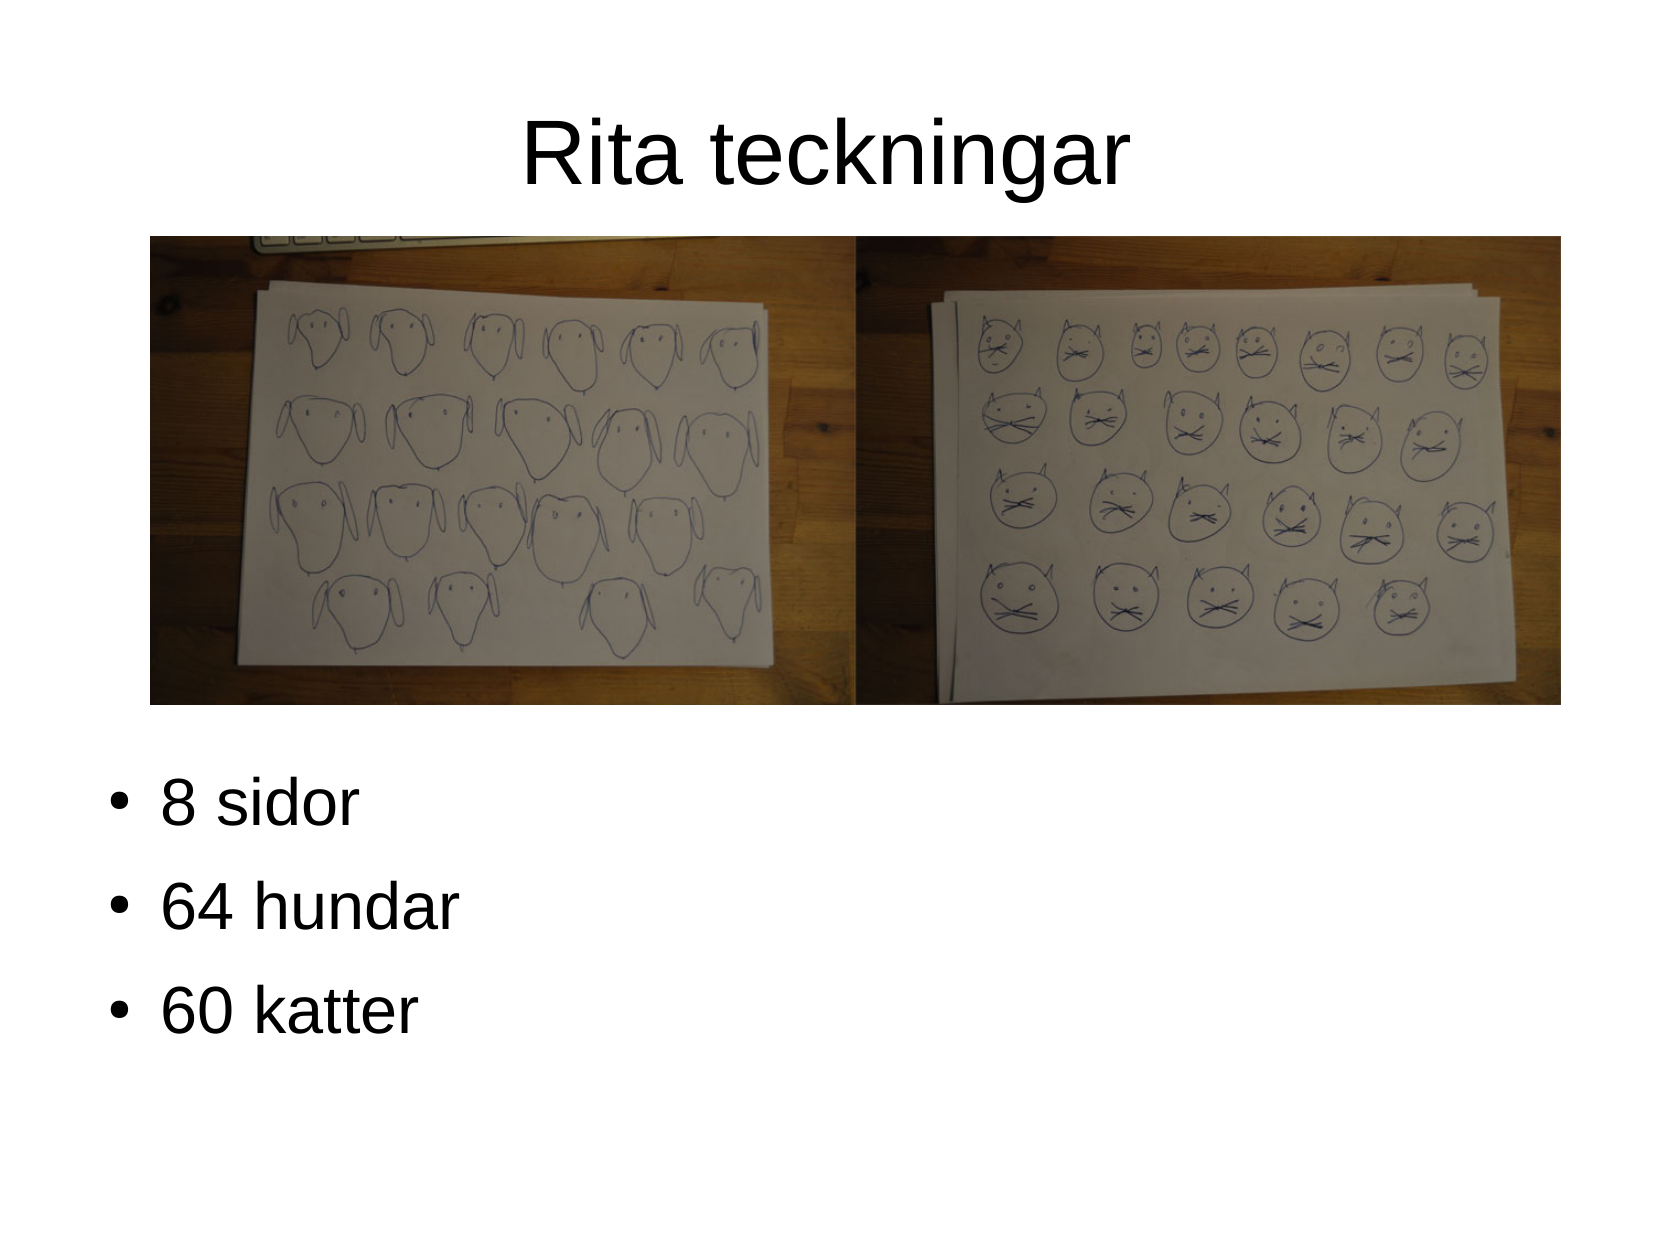

# Rita teckningar
8 sidor
64 hundar
60 katter